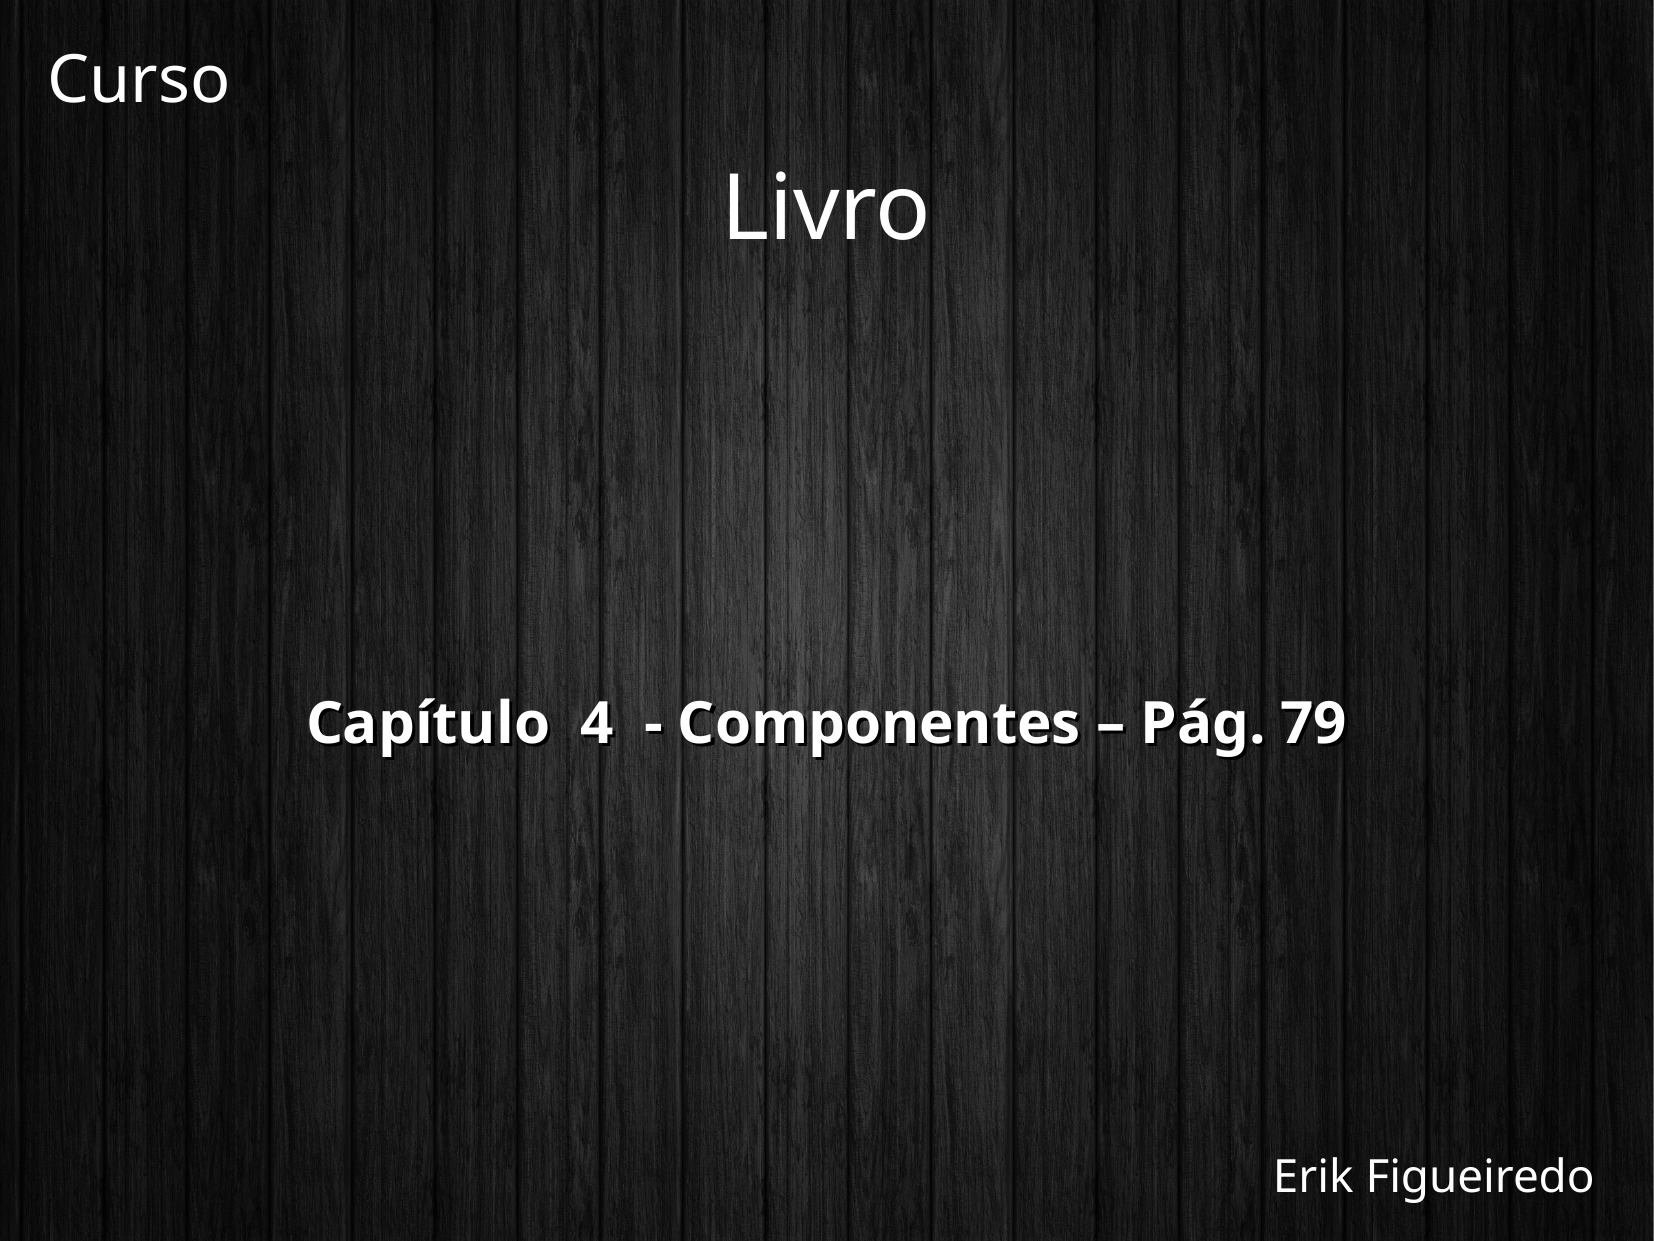

Curso
# Livro
Capítulo 4 - Componentes – Pág. 79
Erik Figueiredo